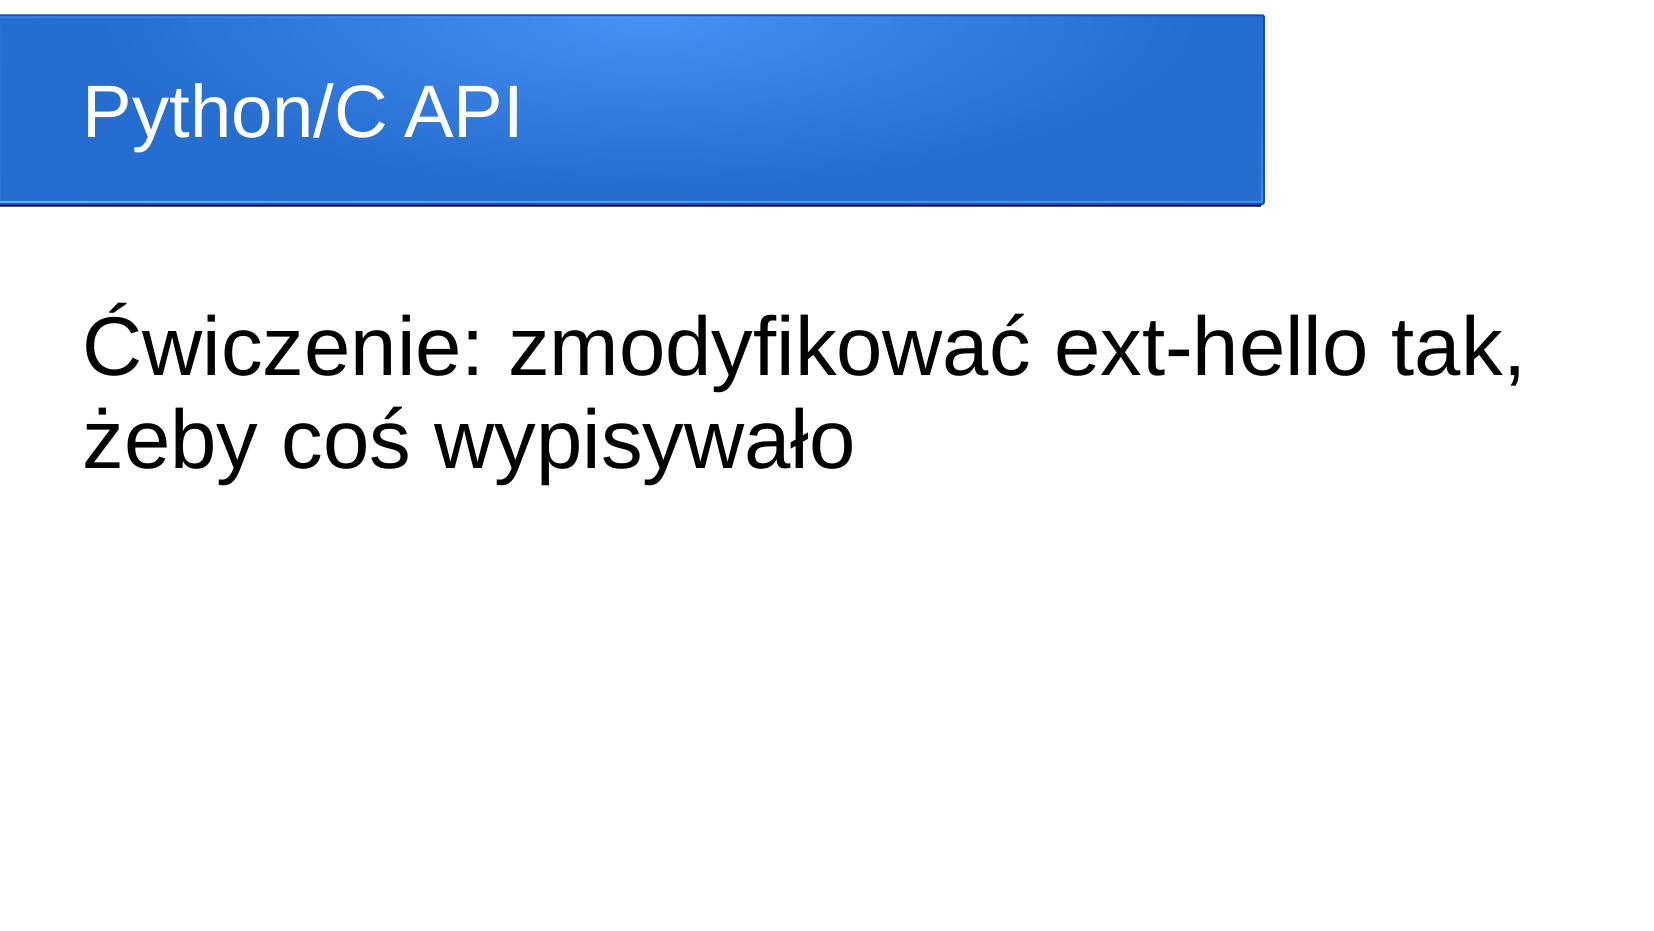

# Python/C API
Ćwiczenie: zmodyfikować ext-hello tak, żeby coś wypisywało